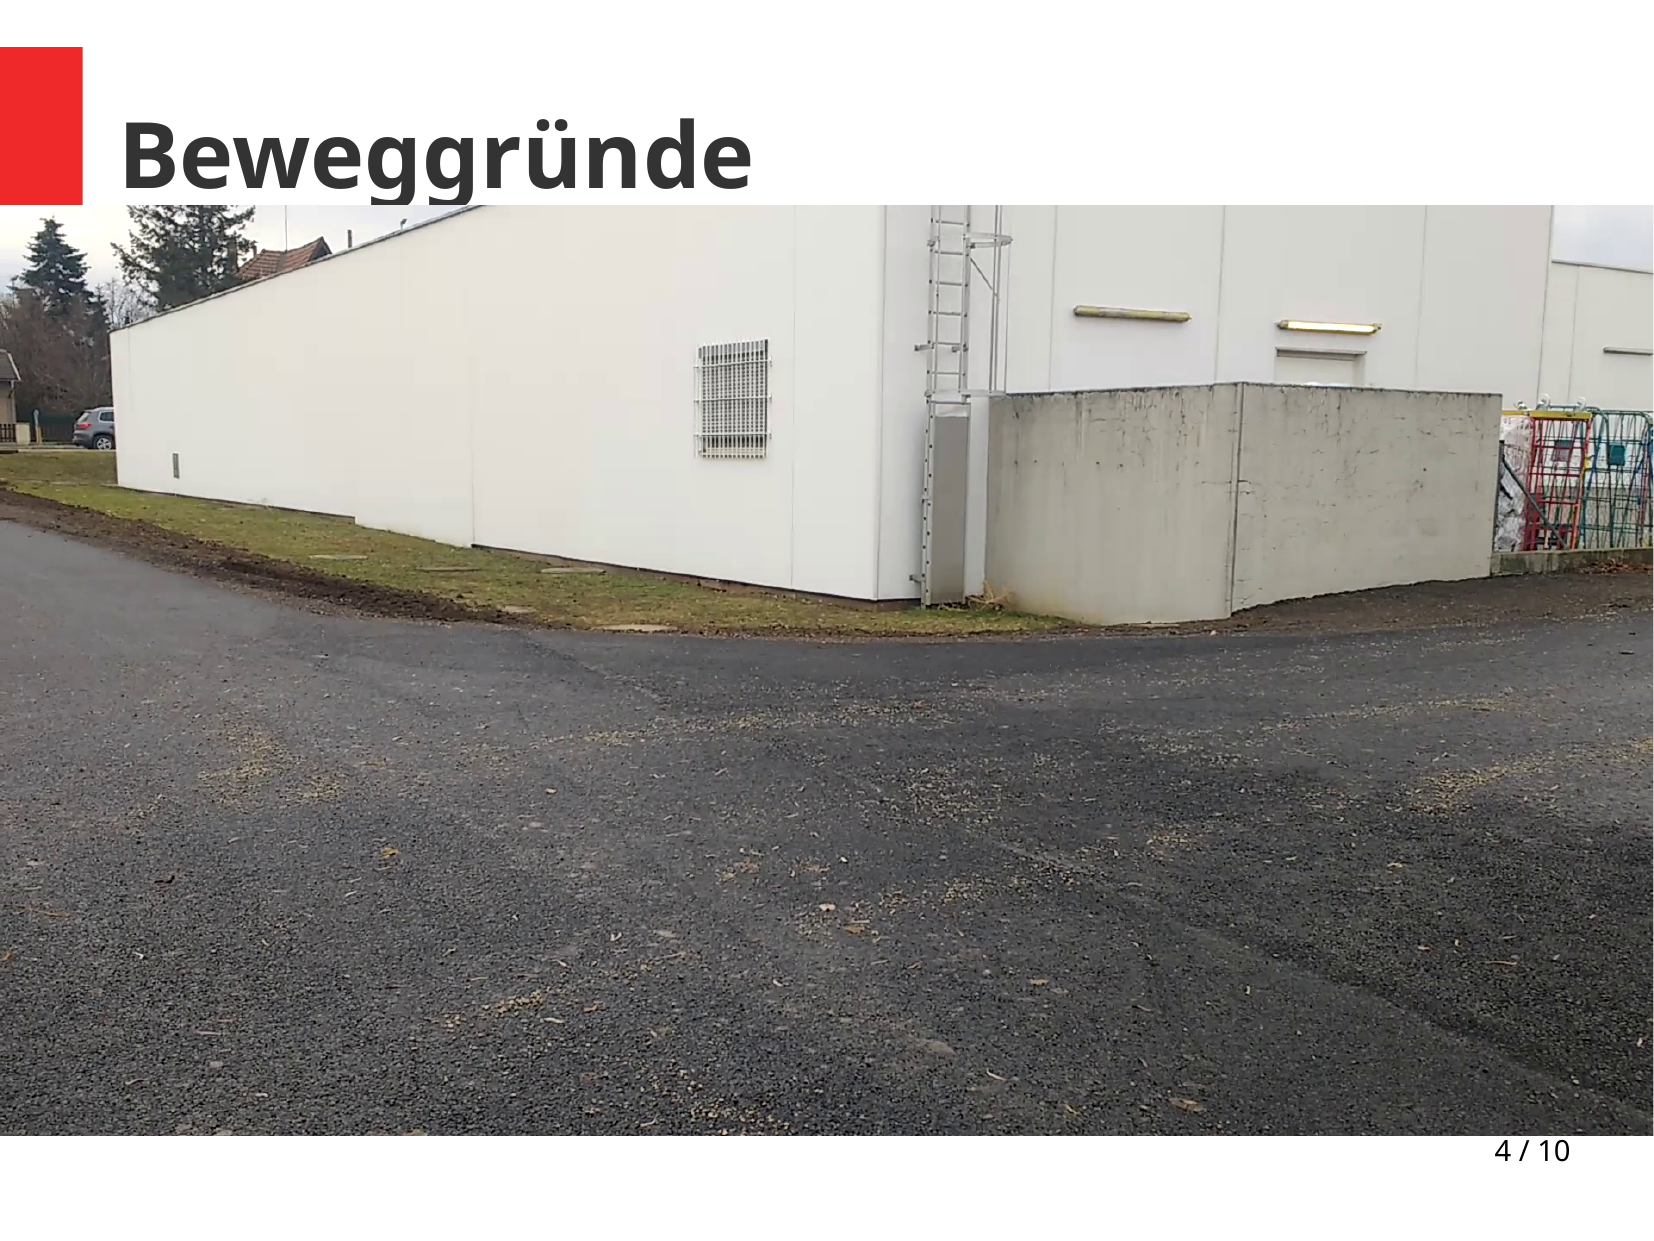

# Beweggründe
Kaum Anhaltspunkte in Umgebung
Vermessung schwierig
Korrekte Grabung schwierig
Hohe Kosten
4